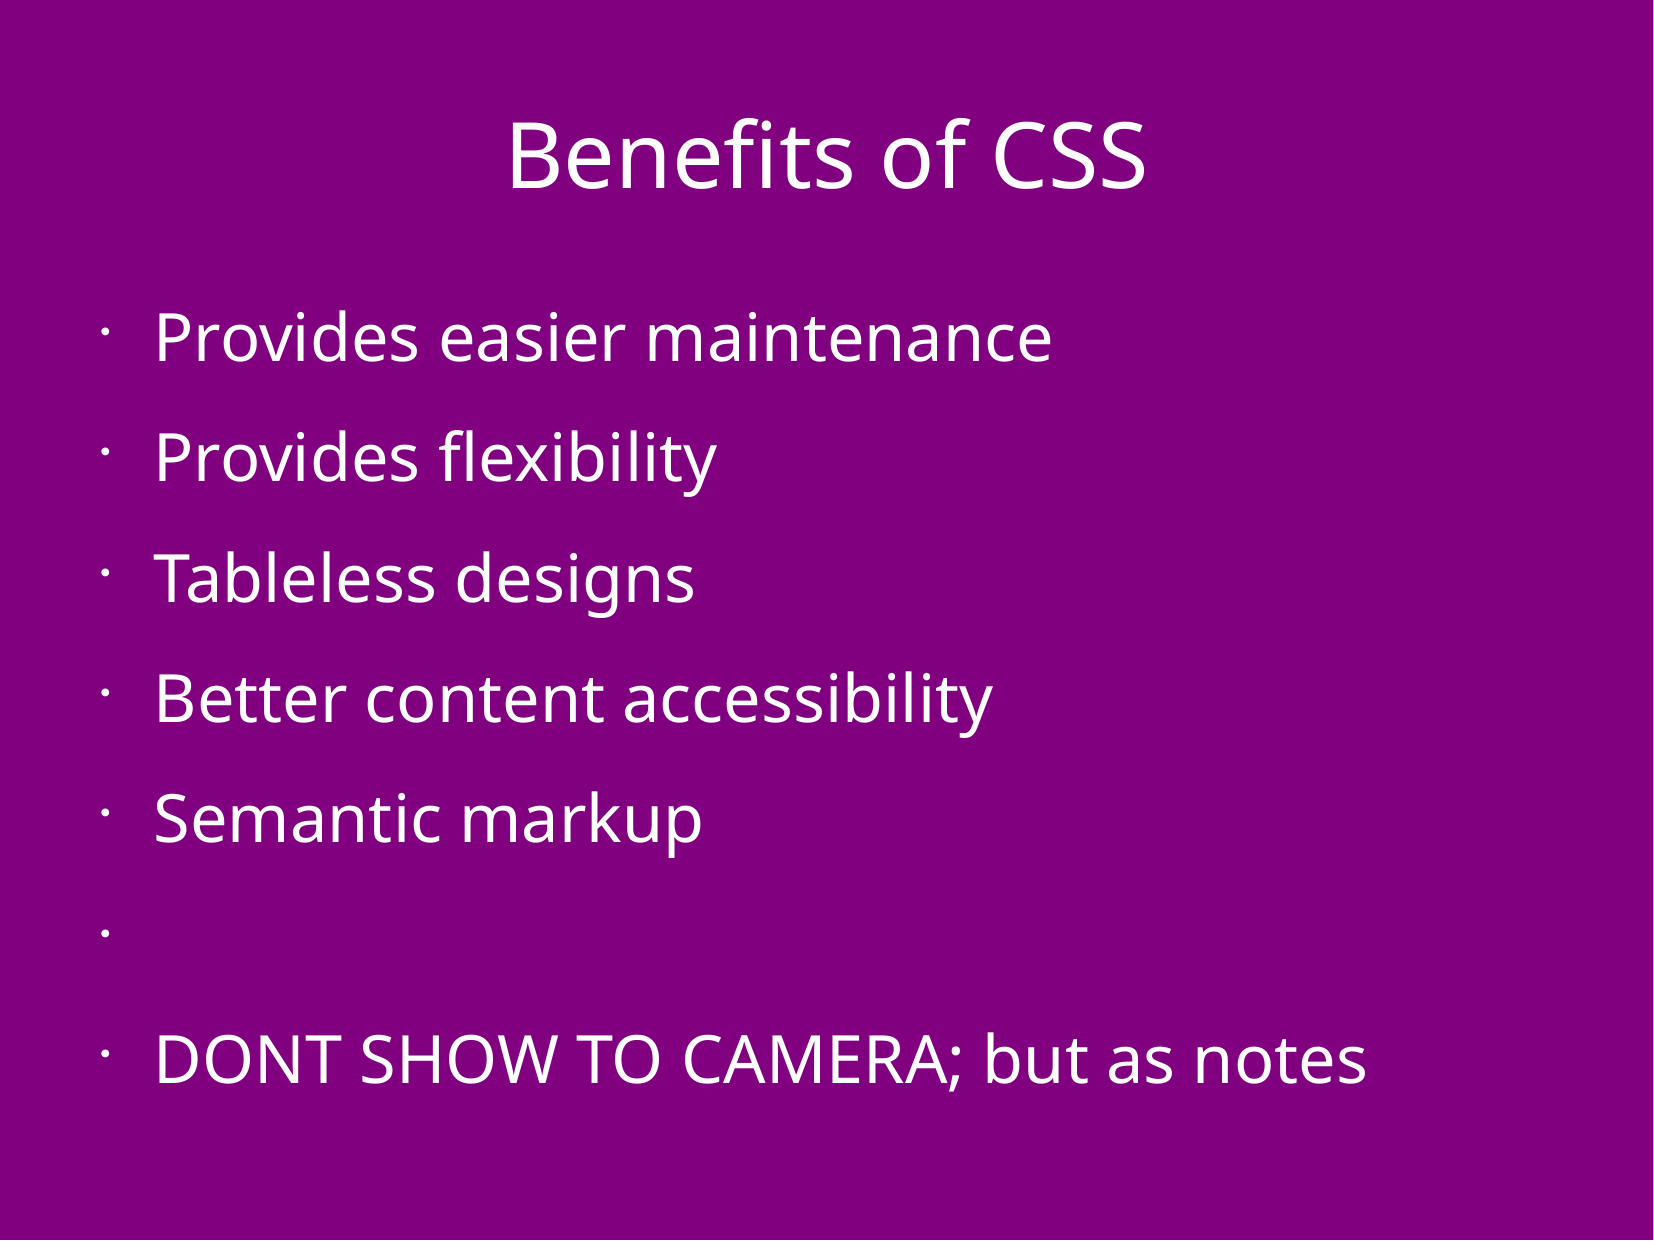

# Benefits of CSS
Provides easier maintenance
Provides flexibility
Tableless designs
Better content accessibility
Semantic markup
DONT SHOW TO CAMERA; but as notes